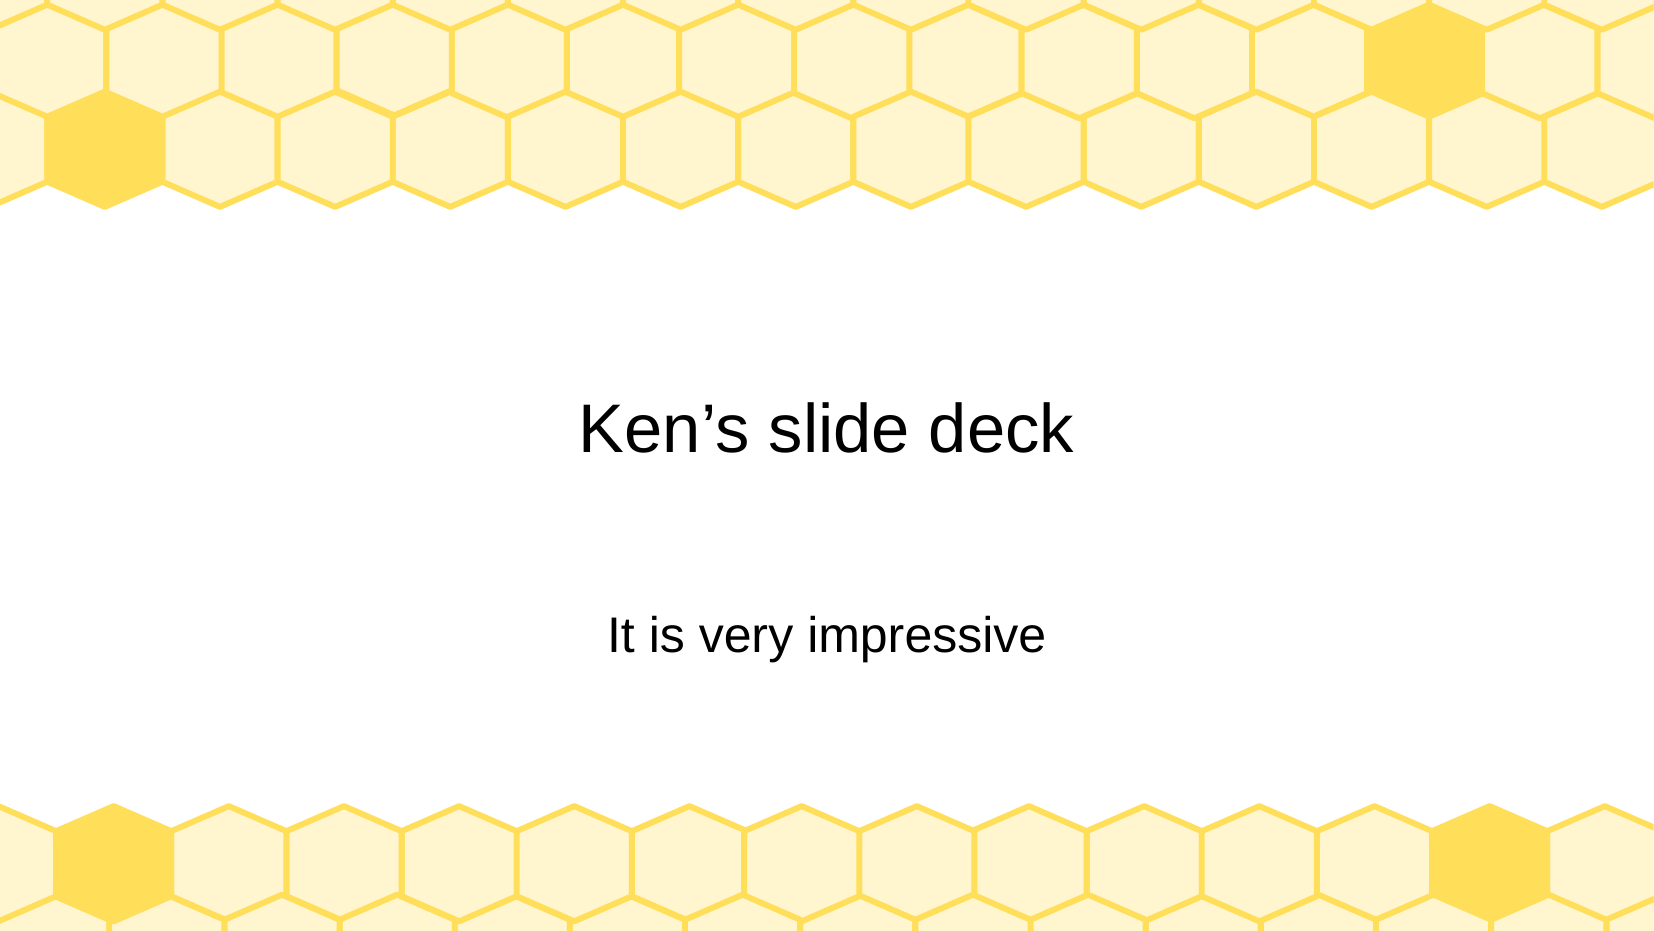

# Ken’s slide deck
It is very impressive